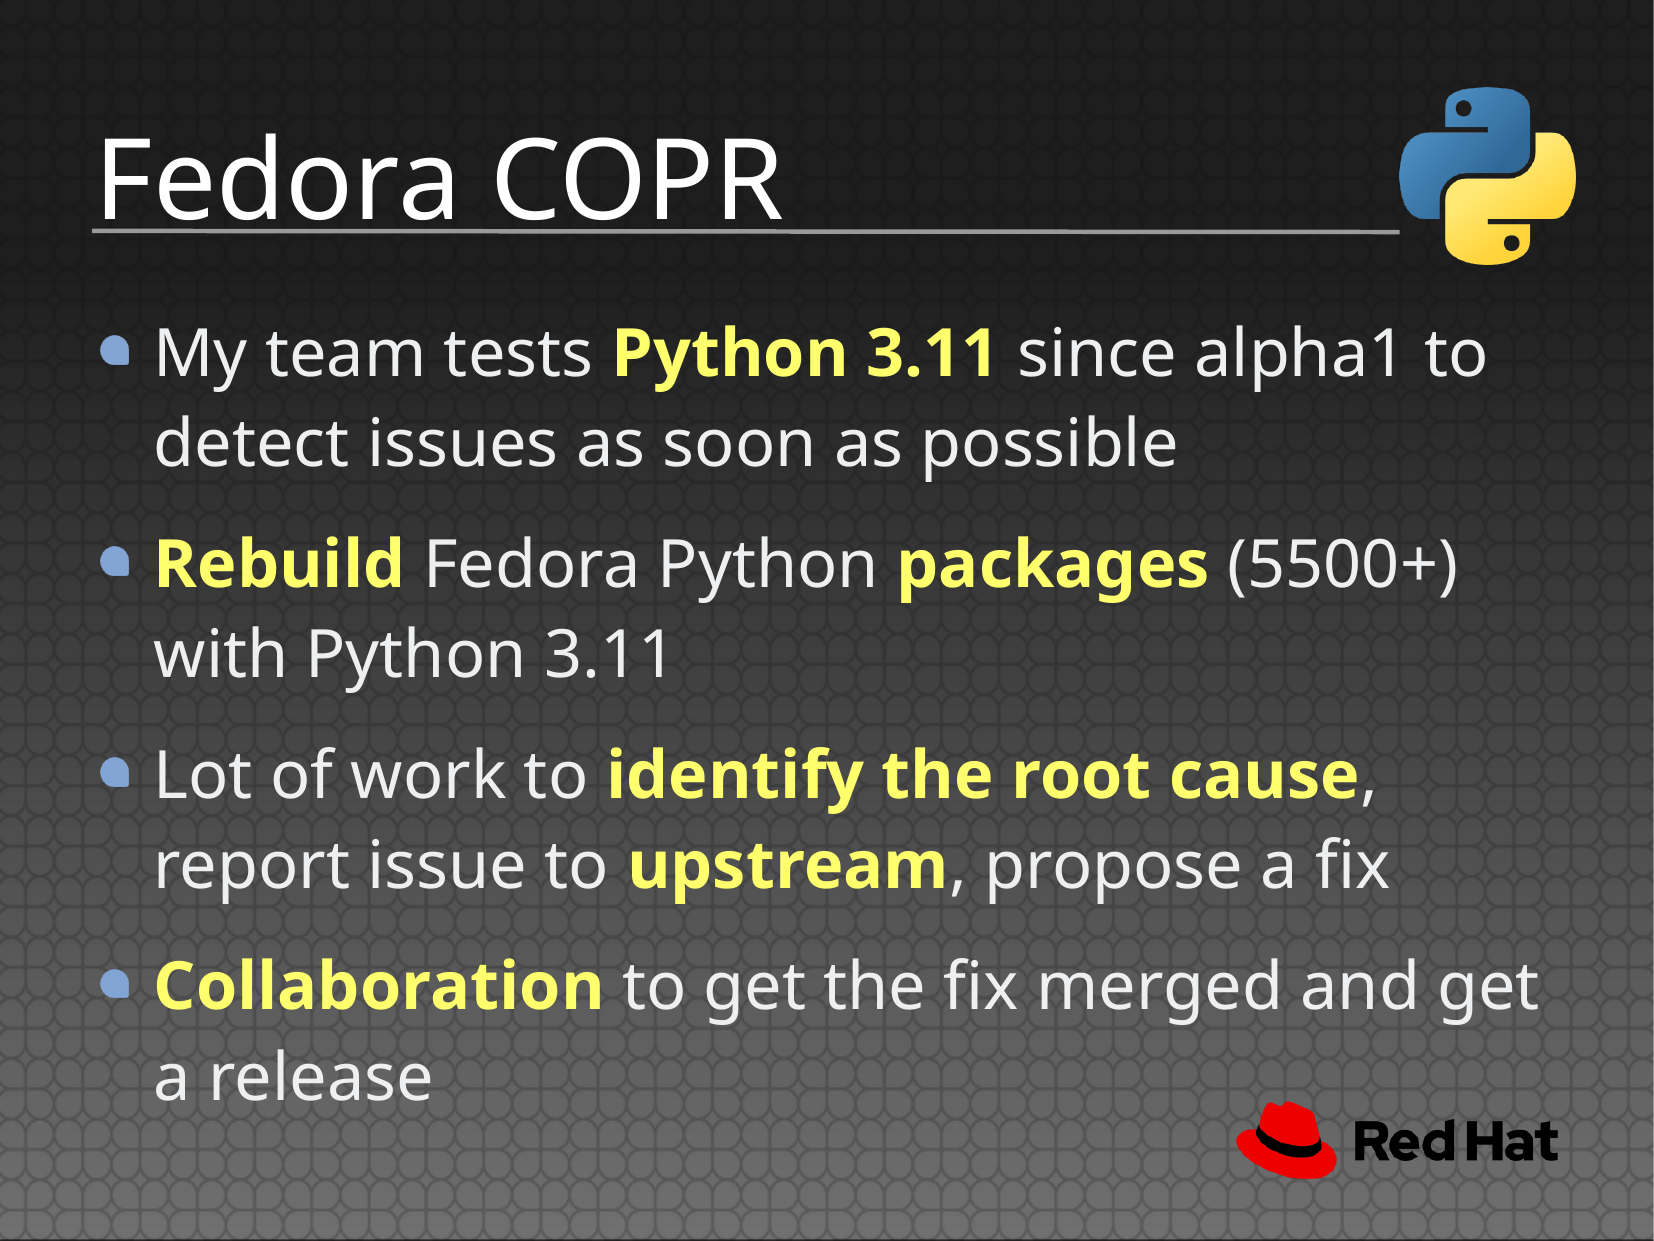

Fedora COPR
# My team tests Python 3.11 since alpha1 to detect issues as soon as possible
Rebuild Fedora Python packages (5500+) with Python 3.11
Lot of work to identify the root cause, report issue to upstream, propose a fix
Collaboration to get the fix merged and get a release